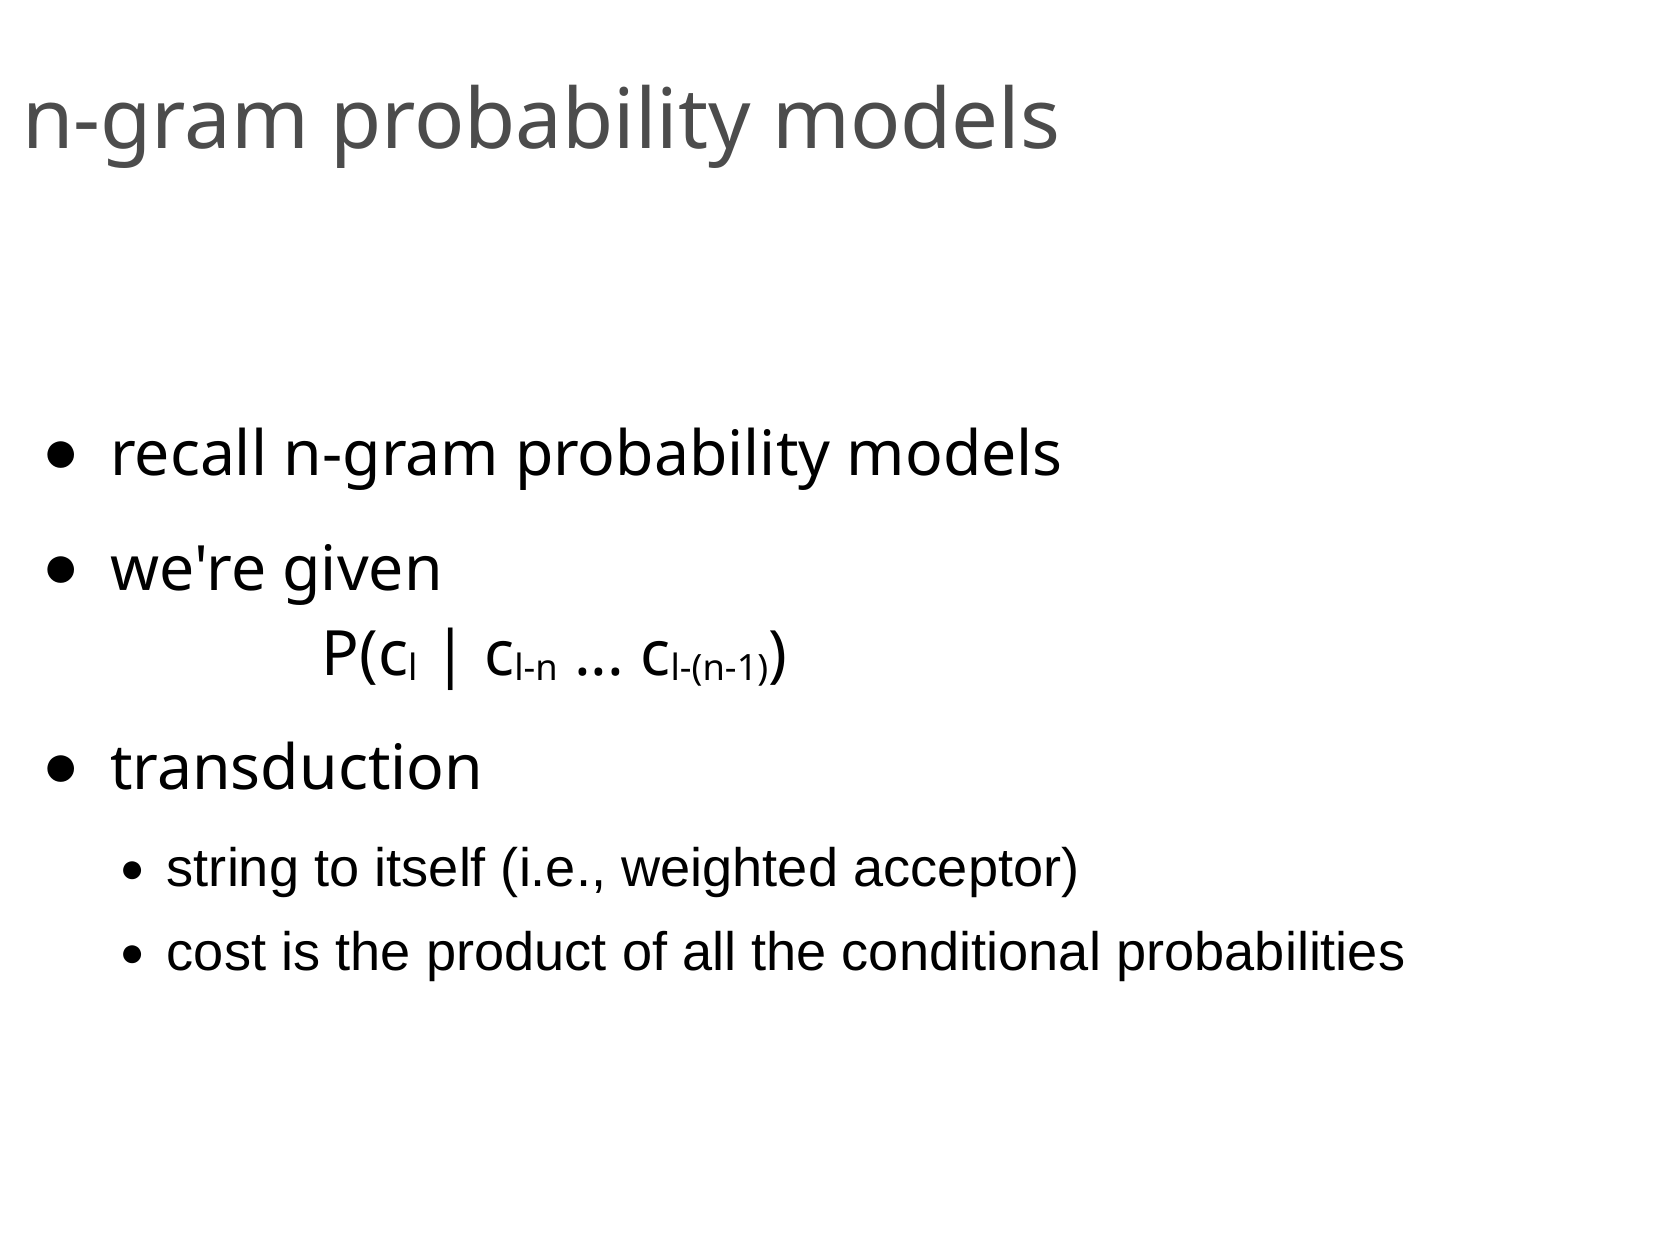

# n-gram probability models
recall n-gram probability models
we're given
 P(cl | cl-n ... cl-(n-1))
transduction
string to itself (i.e., weighted acceptor)
cost is the product of all the conditional probabilities